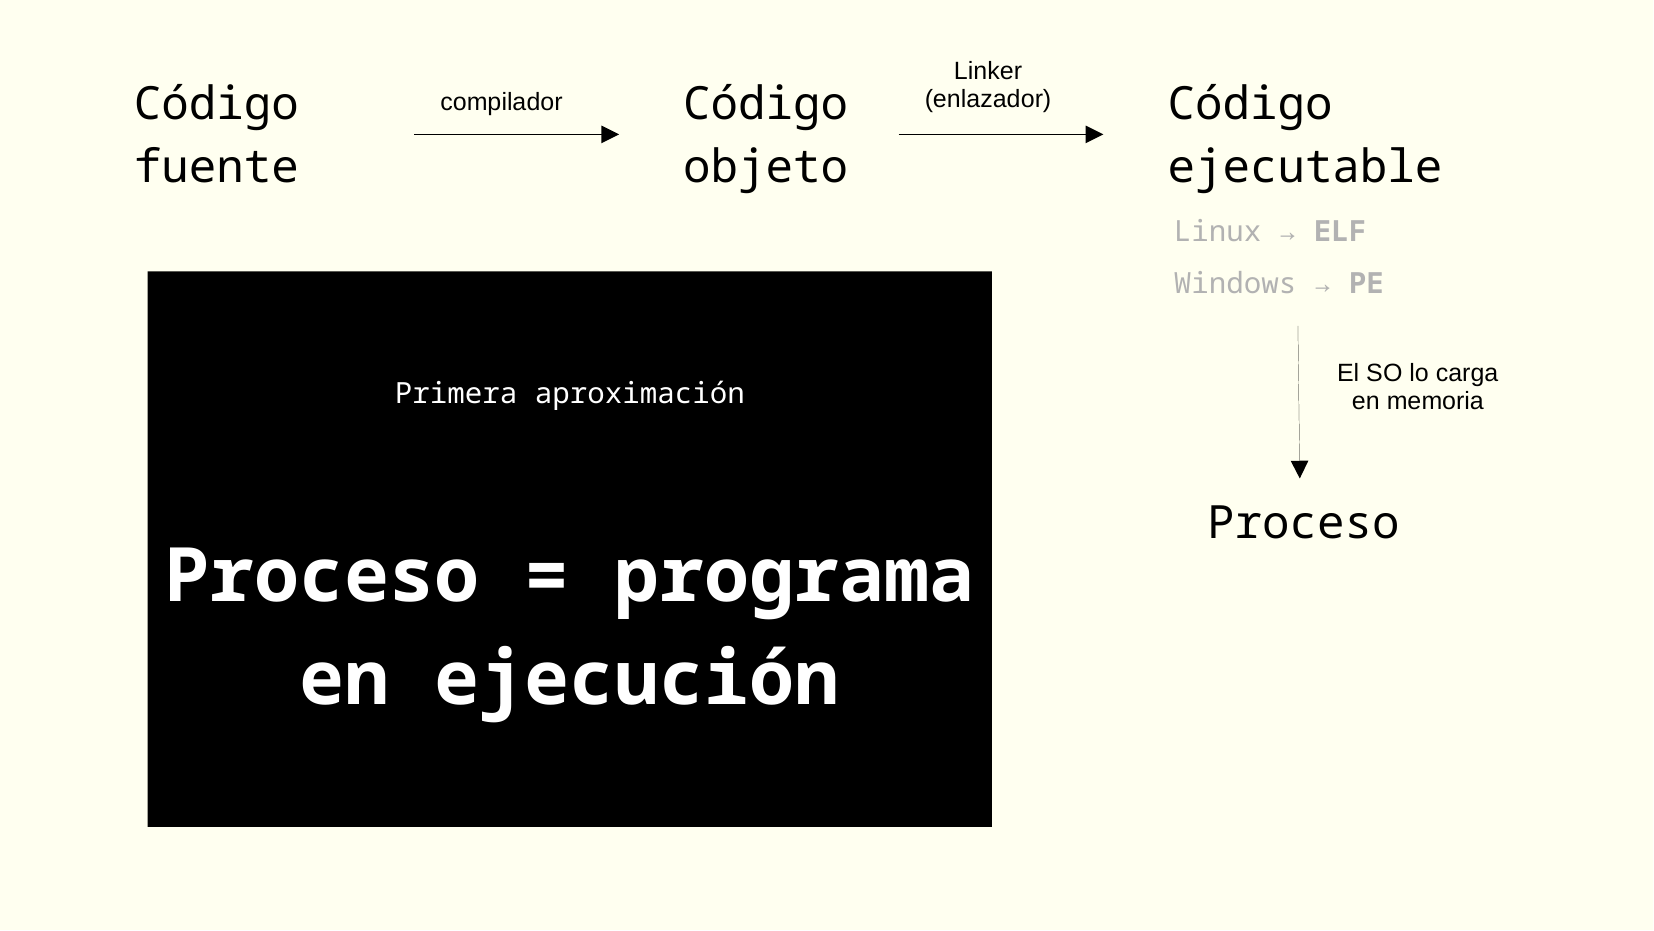

Linker
(enlazador)
Código ejecutable
Código fuente
Código objeto
compilador
Linux → ELF
Windows → PE
Primera aproximación
Proceso = programa en ejecución
El SO lo carga
en memoria
Proceso